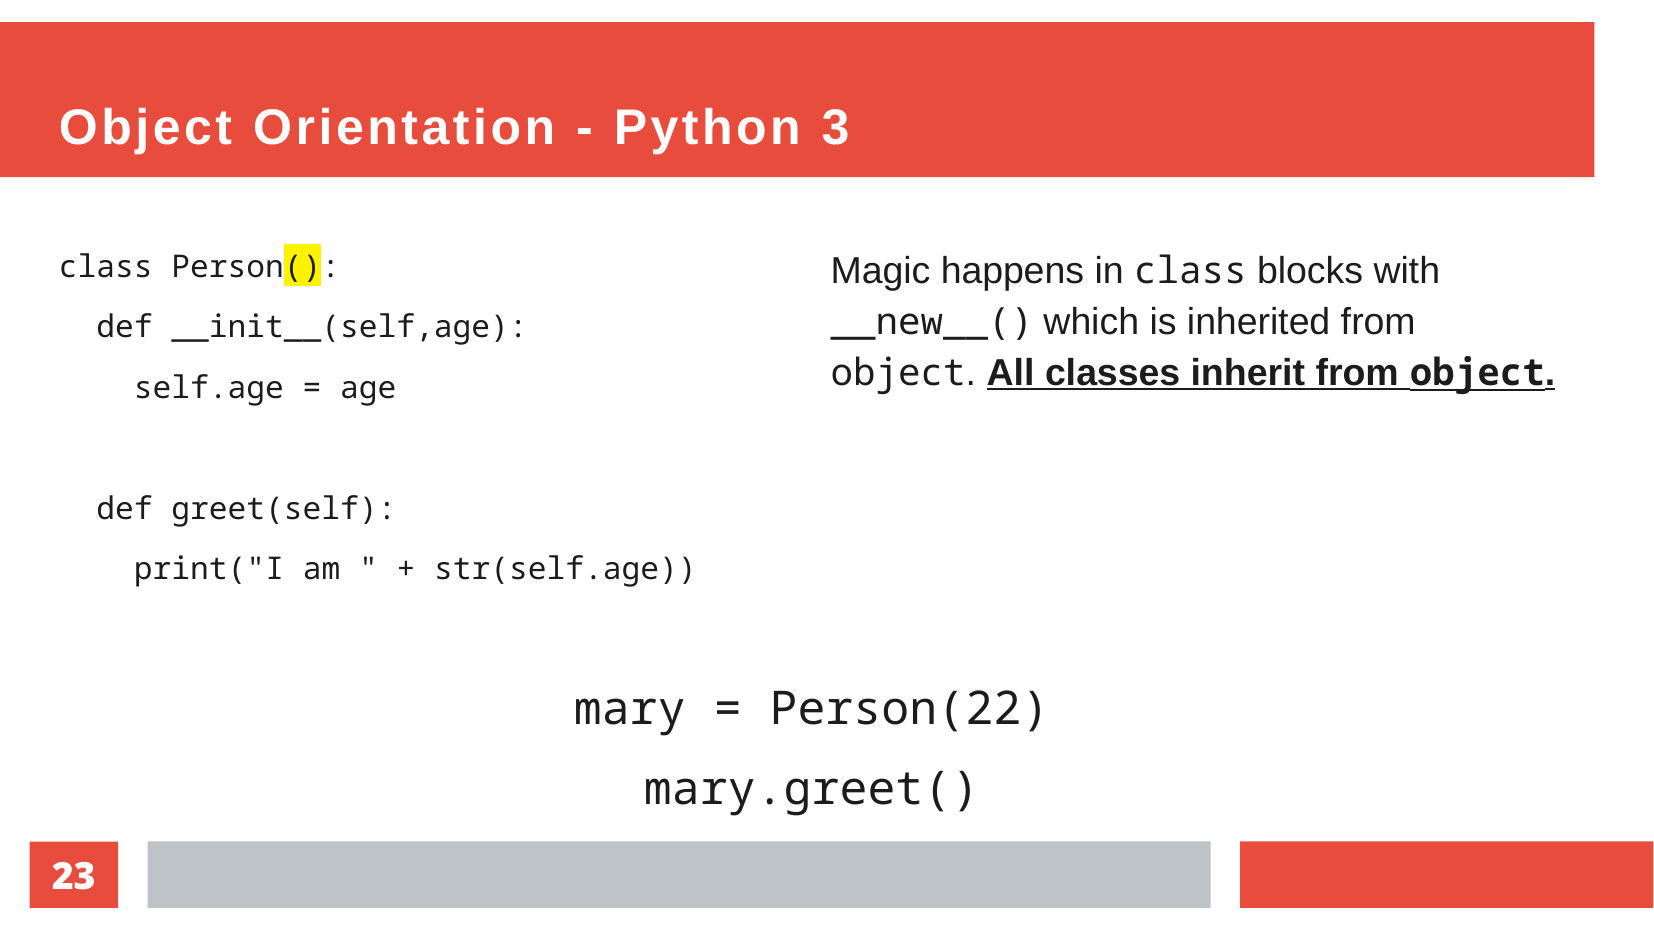

Object Orientation - Python 3
# class Person():
 def __init__(self,age):
 self.age = age
 def greet(self):
 print("I am " + str(self.age))
Magic happens in class blocks with __new__() which is inherited from object. All classes inherit from object.
mary = Person(22)
mary.greet()
23